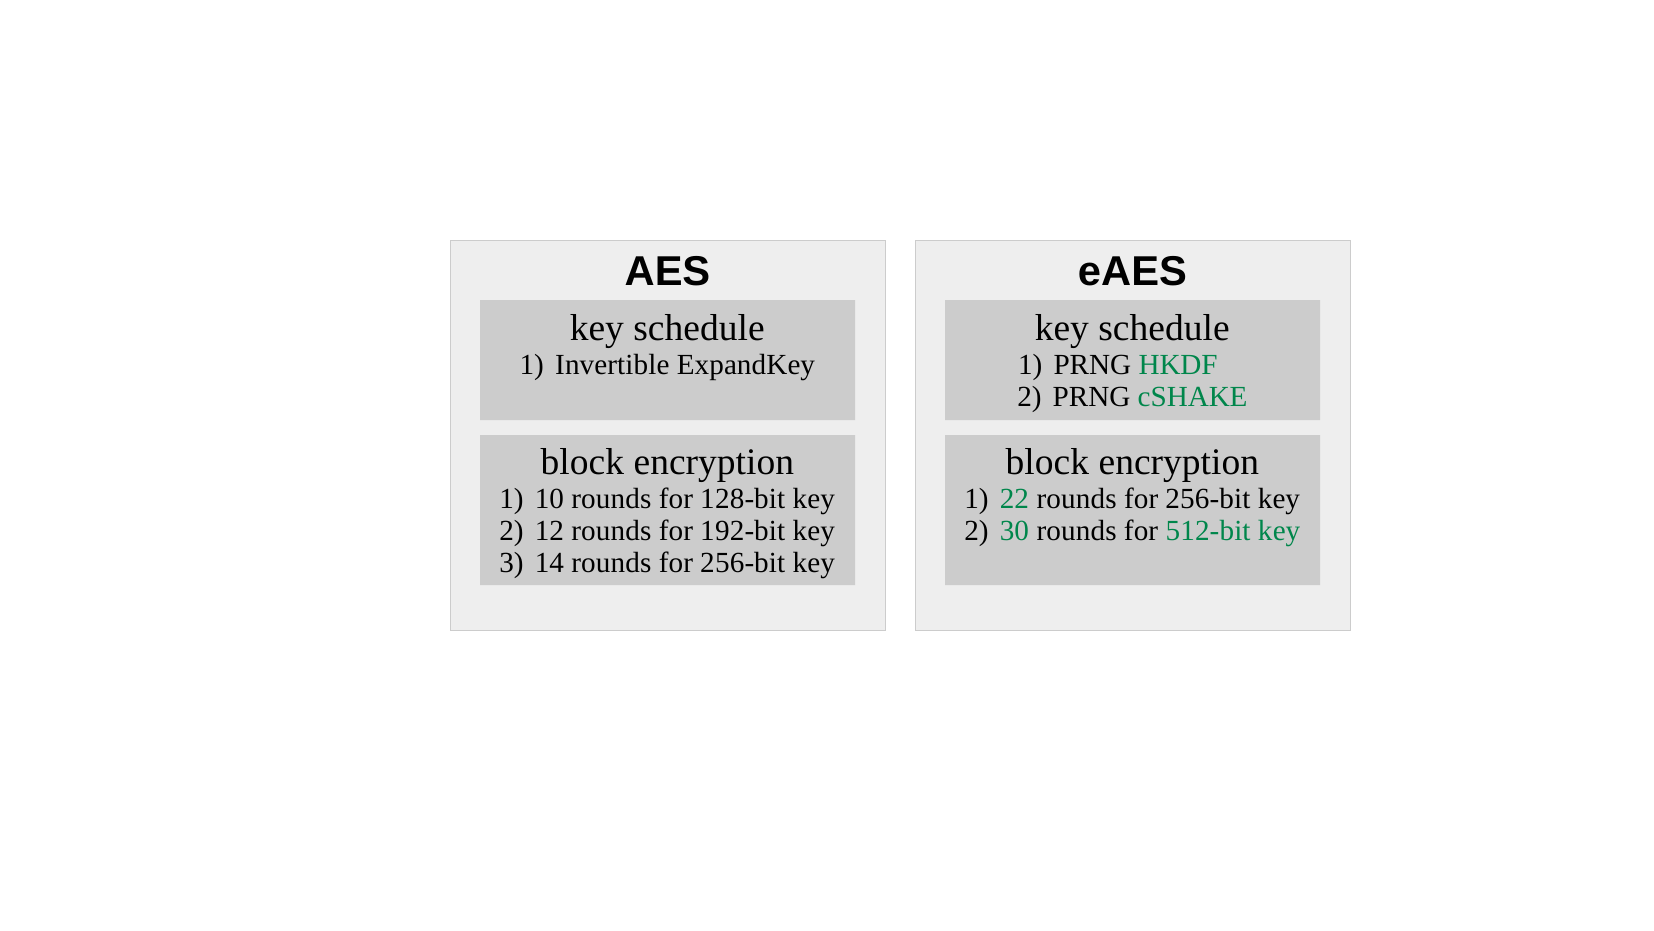

#
,
AES
eAES
key schedule
Invertible ExpandKey
key schedule
PRNG HKDF
PRNG cSHAKE
block encryption
10 rounds for 128-bit key
12 rounds for 192-bit key
14 rounds for 256-bit key
block encryption
22 rounds for 256-bit key
30 rounds for 512-bit key